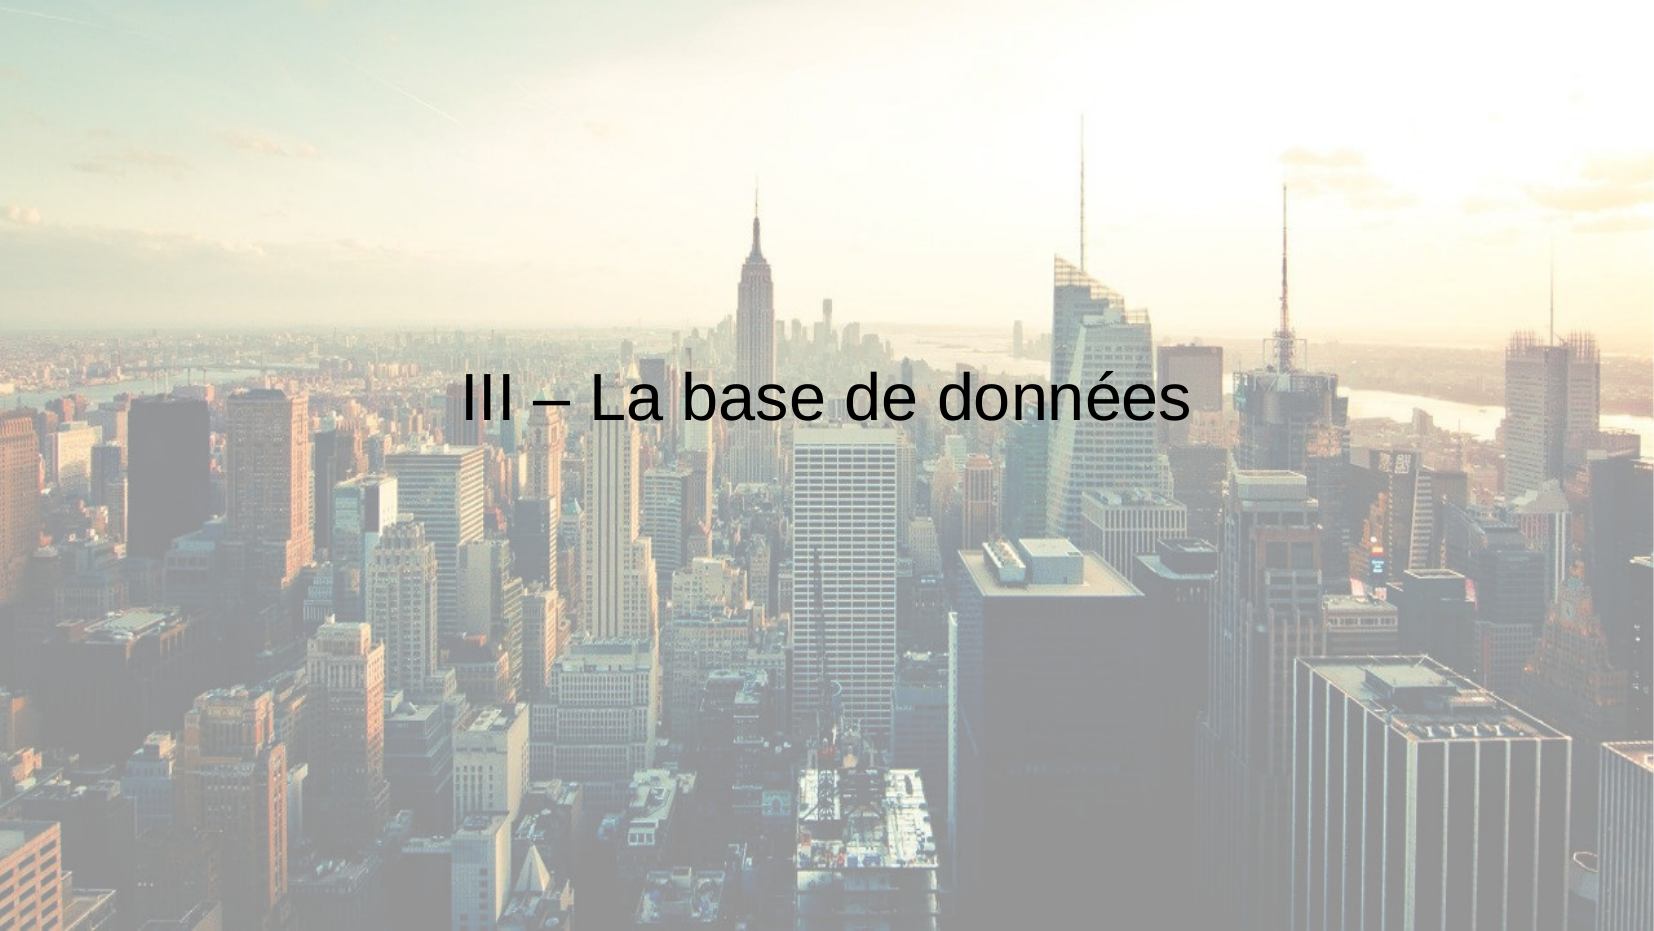

# III – La base de données